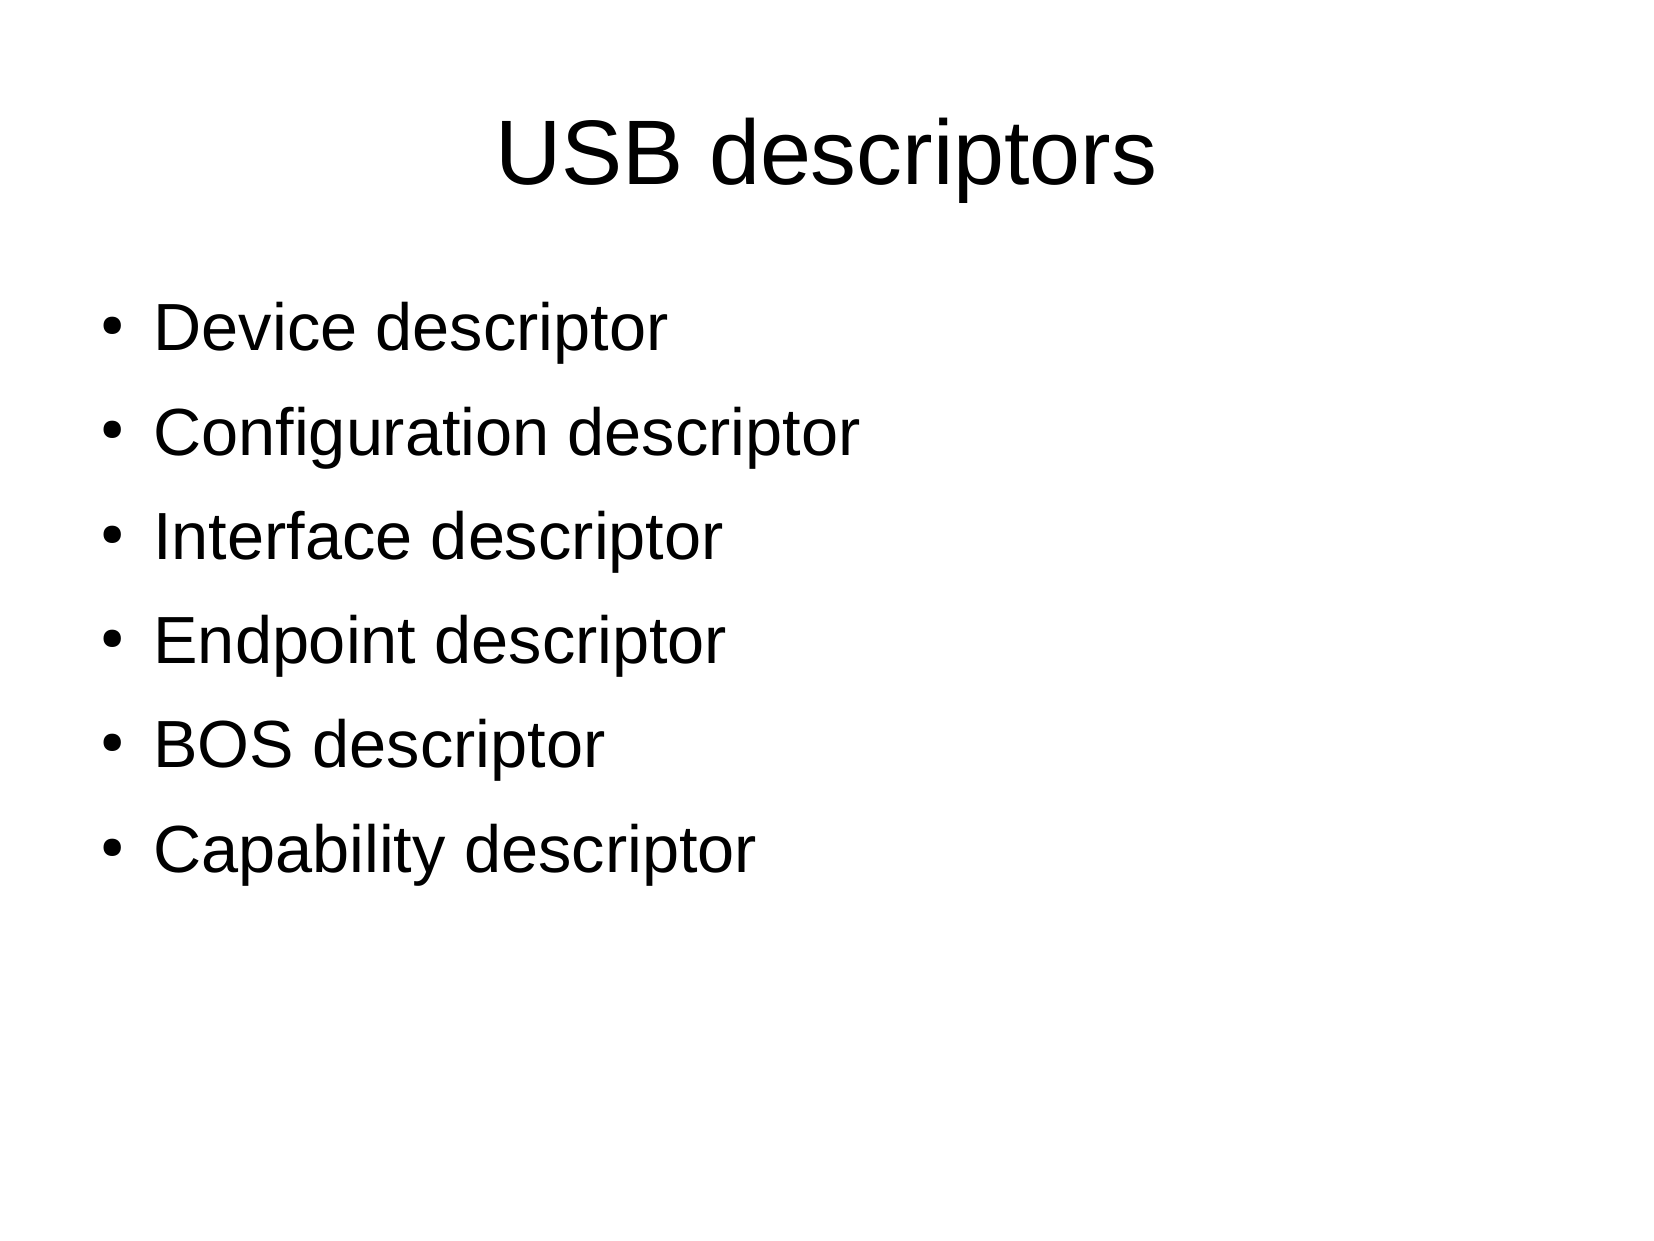

# USB descriptors
Device descriptor
Configuration descriptor
Interface descriptor
Endpoint descriptor
BOS descriptor
Capability descriptor